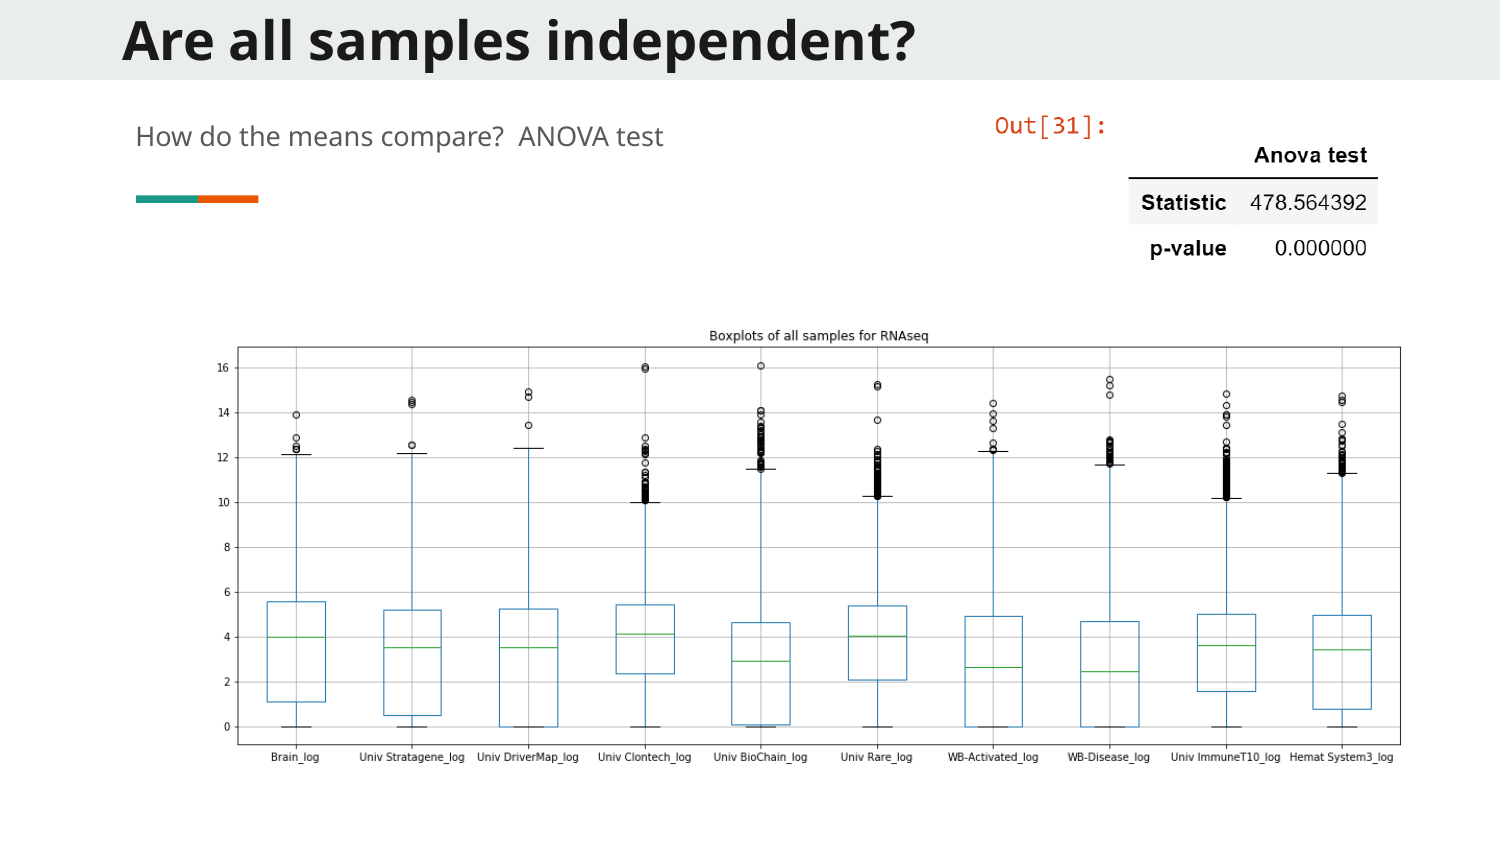

# Are all samples independent?
How do the means compare? ANOVA test